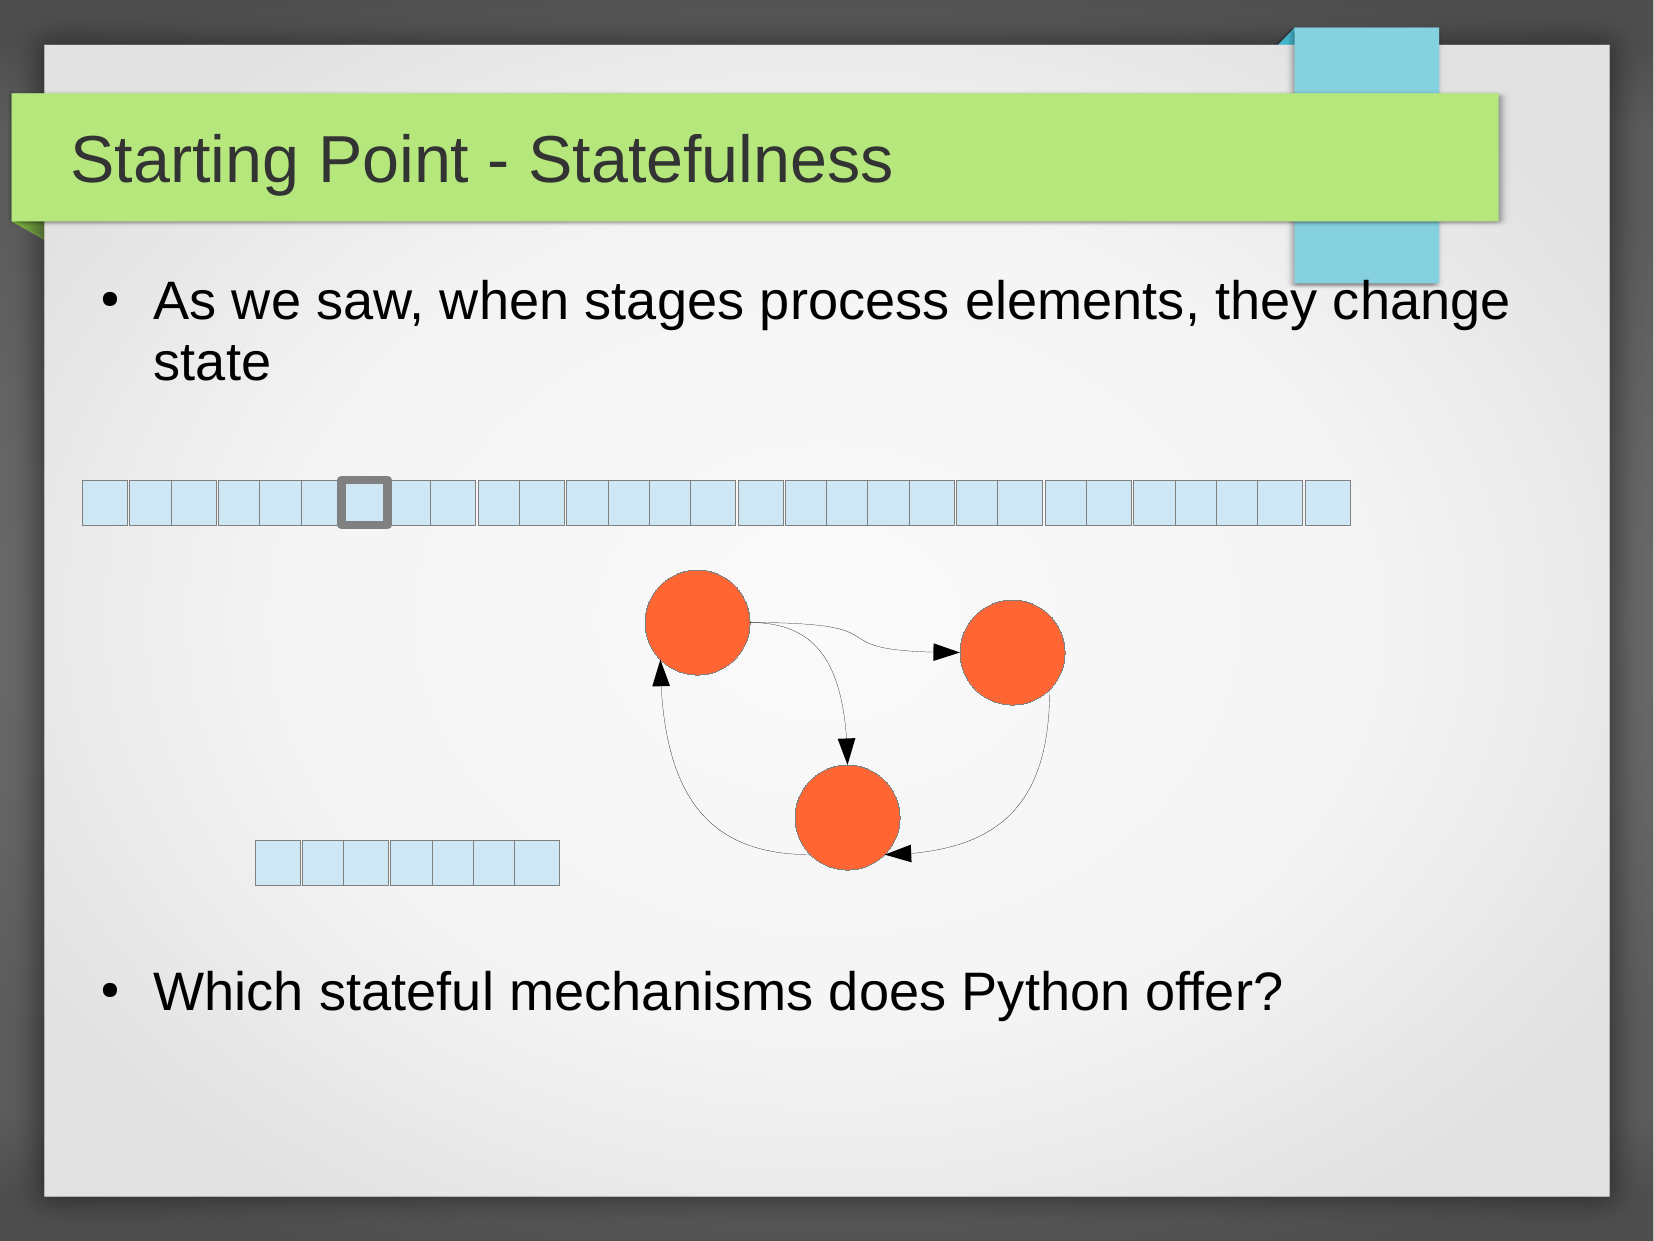

# Starting Point - Statefulness
As we saw, when stages process elements, they change state
Which stateful mechanisms does Python offer?